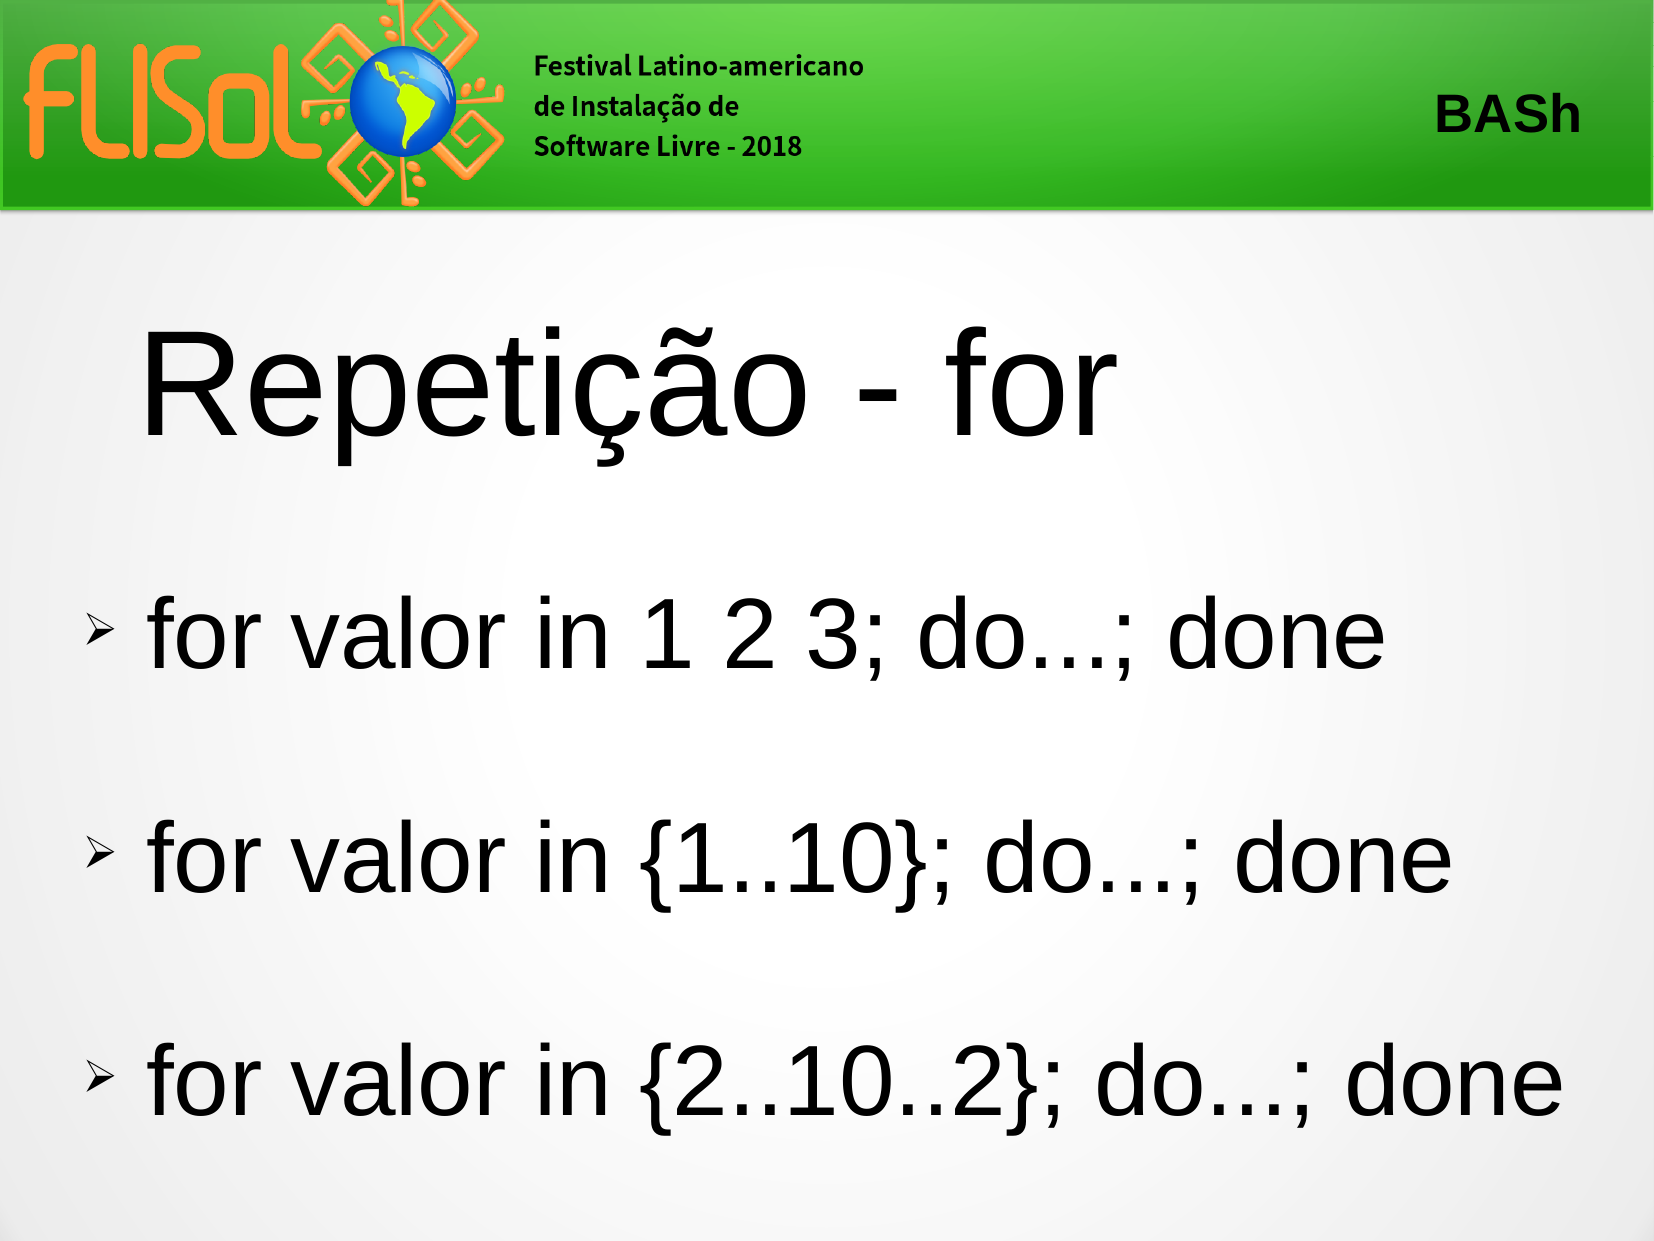

BASh
# Repetição - for
 for valor in 1 2 3; do...; done
 for valor in {1..10}; do...; done
 for valor in {2..10..2}; do...; done